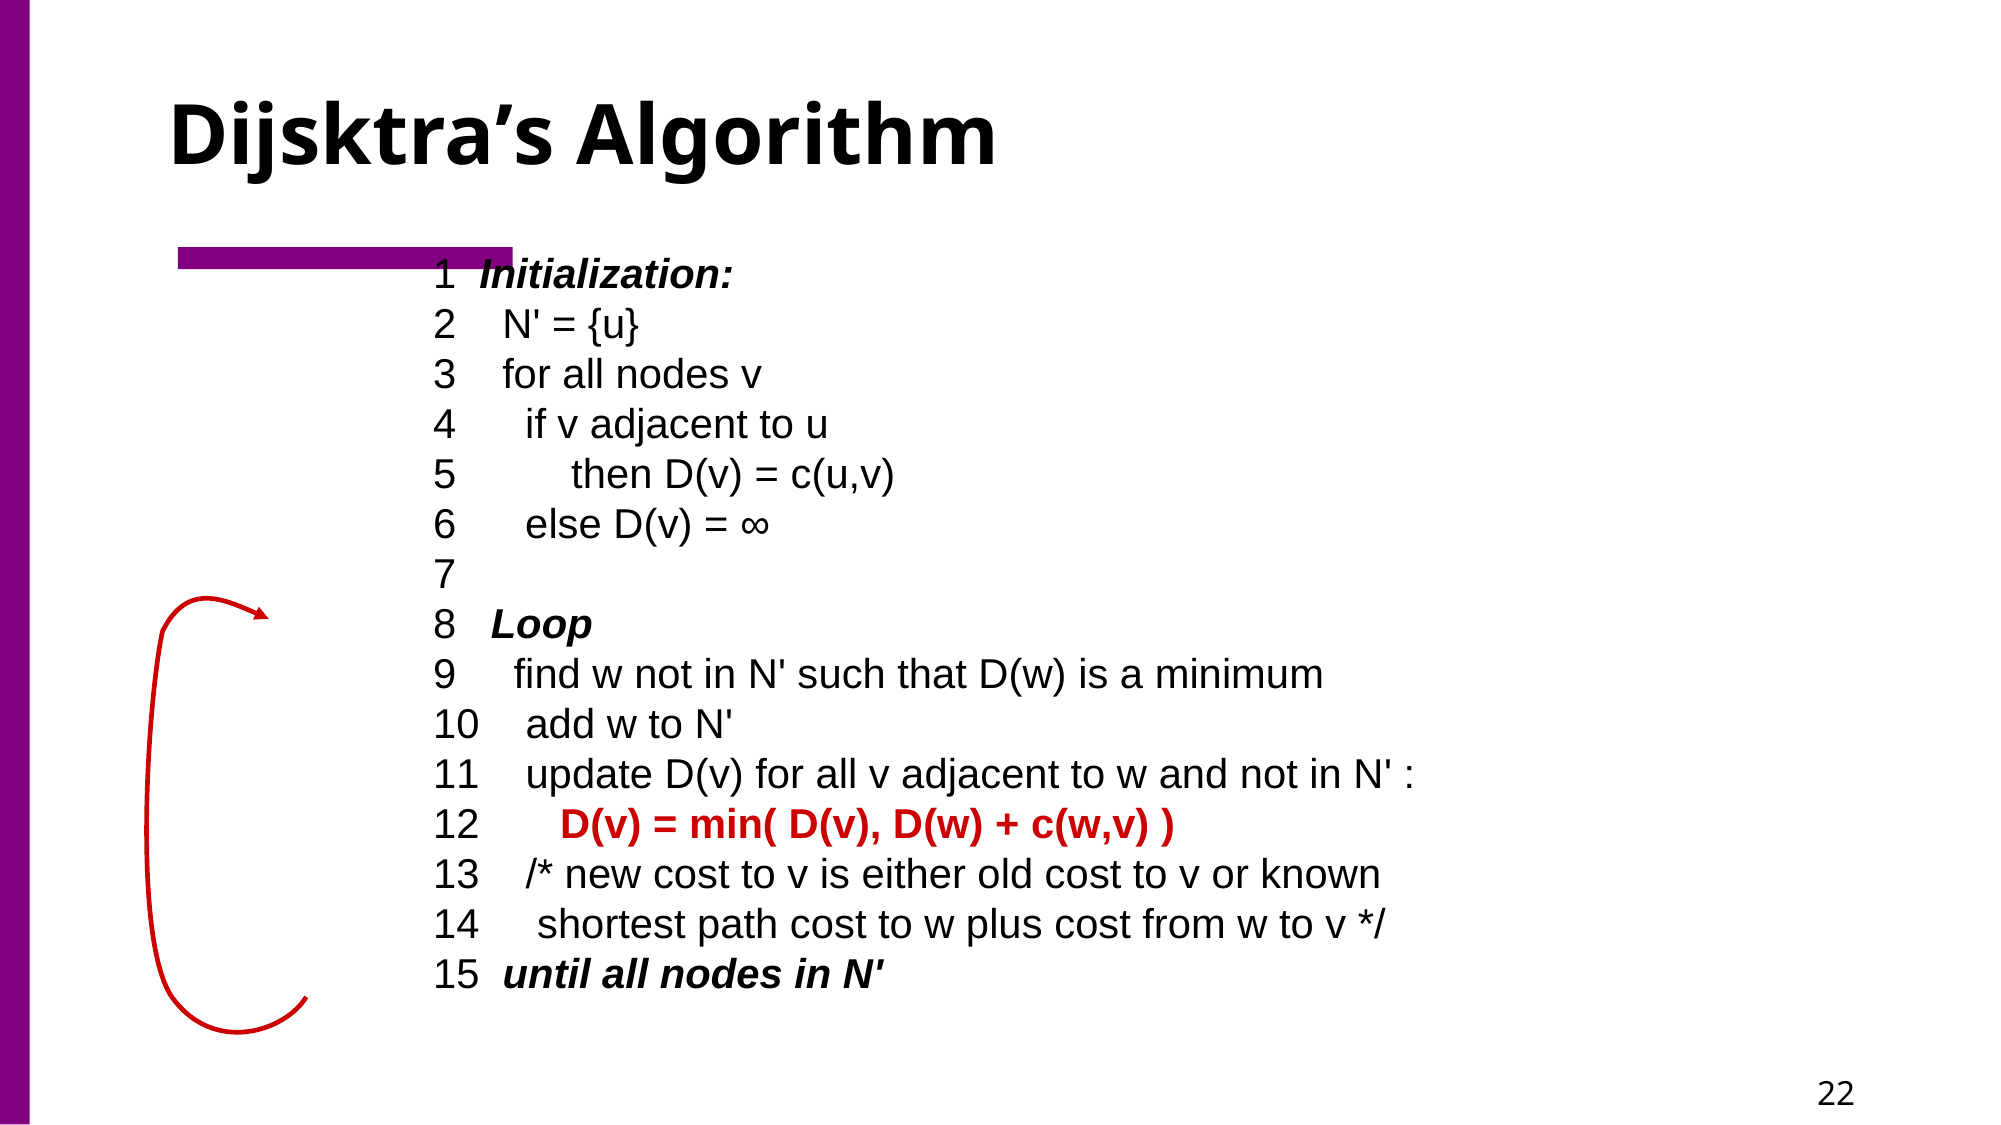

# Dijsktra’s Algorithm
1 Initialization:
2 N' = {u}
3 for all nodes v
4 if v adjacent to u
5 then D(v) = c(u,v)
6 else D(v) = ∞
7
8 Loop
9 find w not in N' such that D(w) is a minimum
10 add w to N'
11 update D(v) for all v adjacent to w and not in N' :
12 D(v) = min( D(v), D(w) + c(w,v) )
13 /* new cost to v is either old cost to v or known
14 shortest path cost to w plus cost from w to v */
15 until all nodes in N'